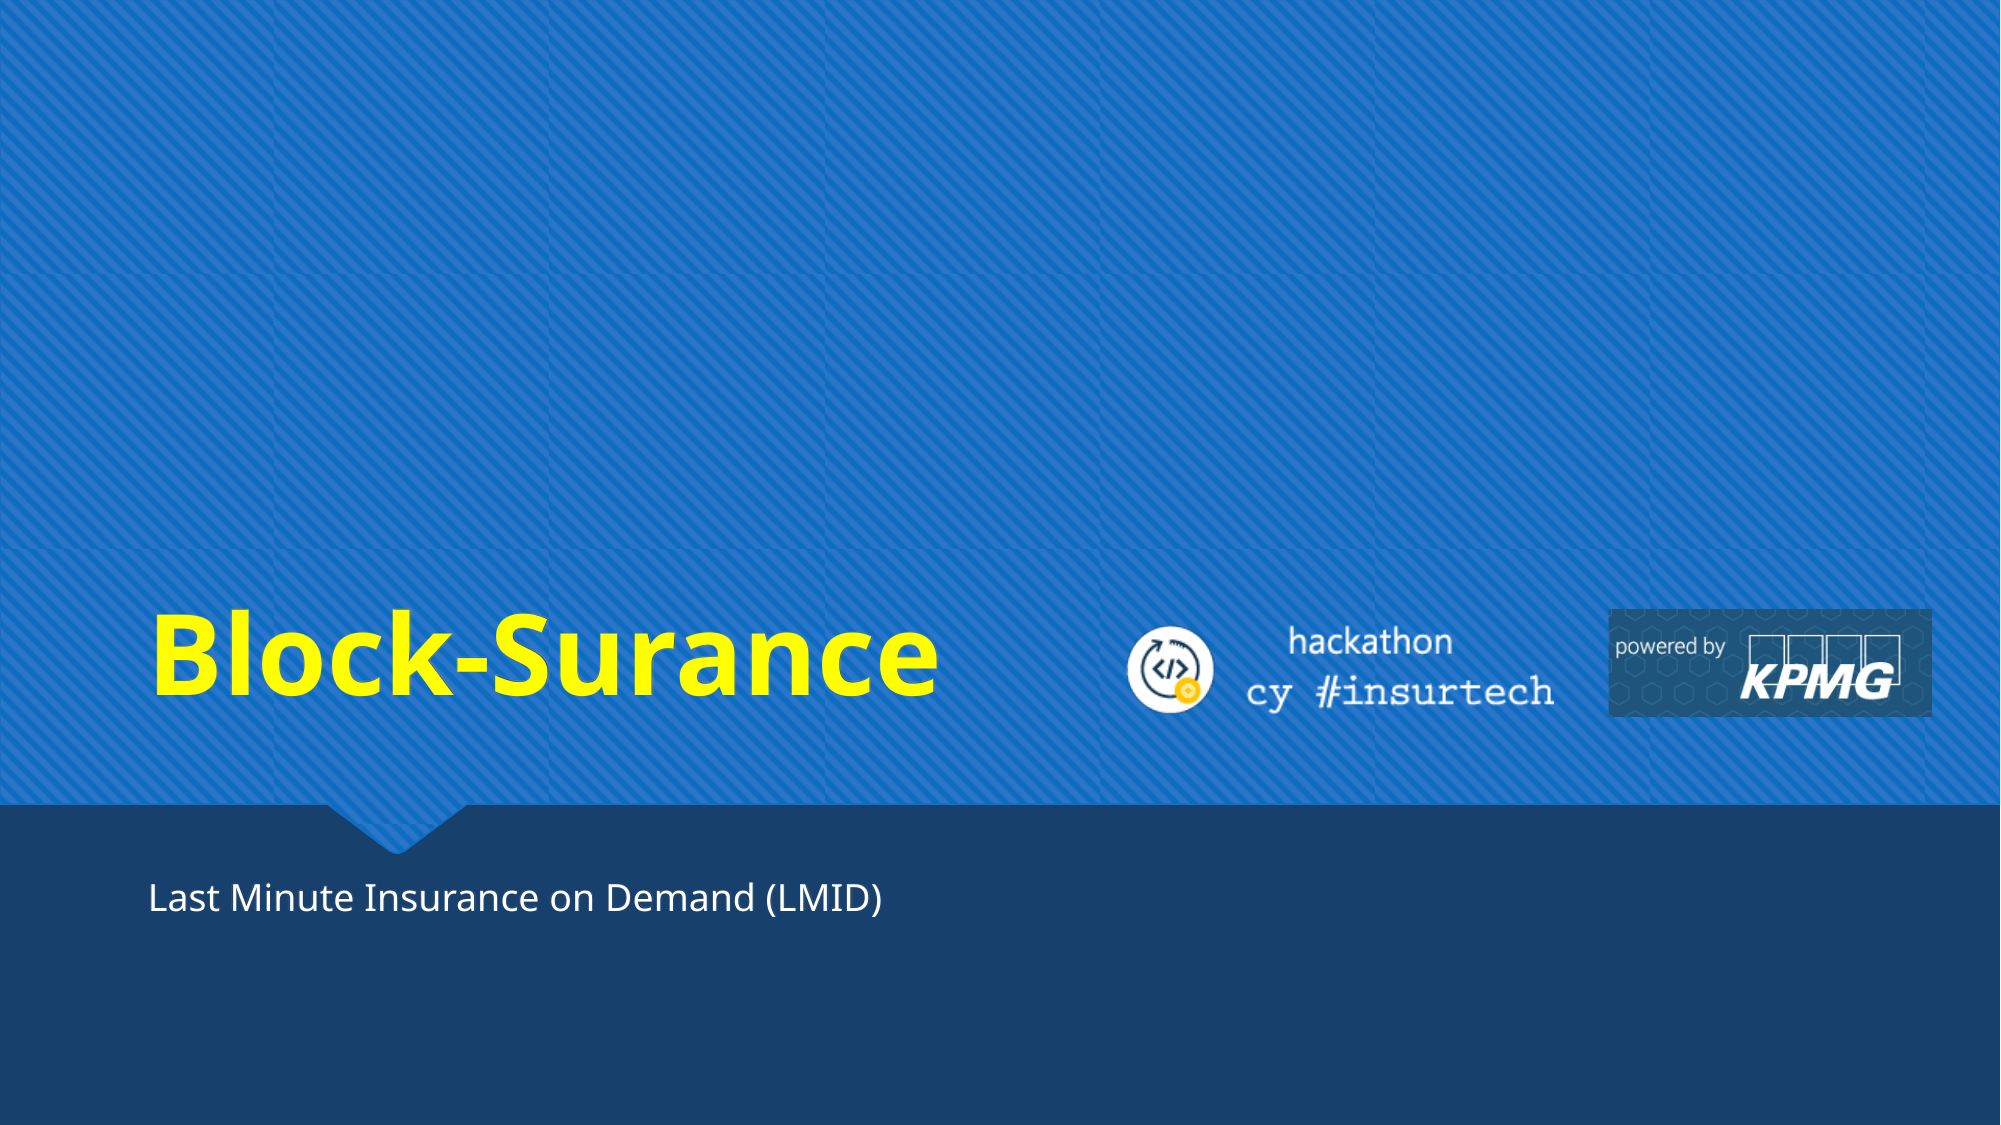

# Block-Surance
Last Minute Insurance on Demand (LMID)